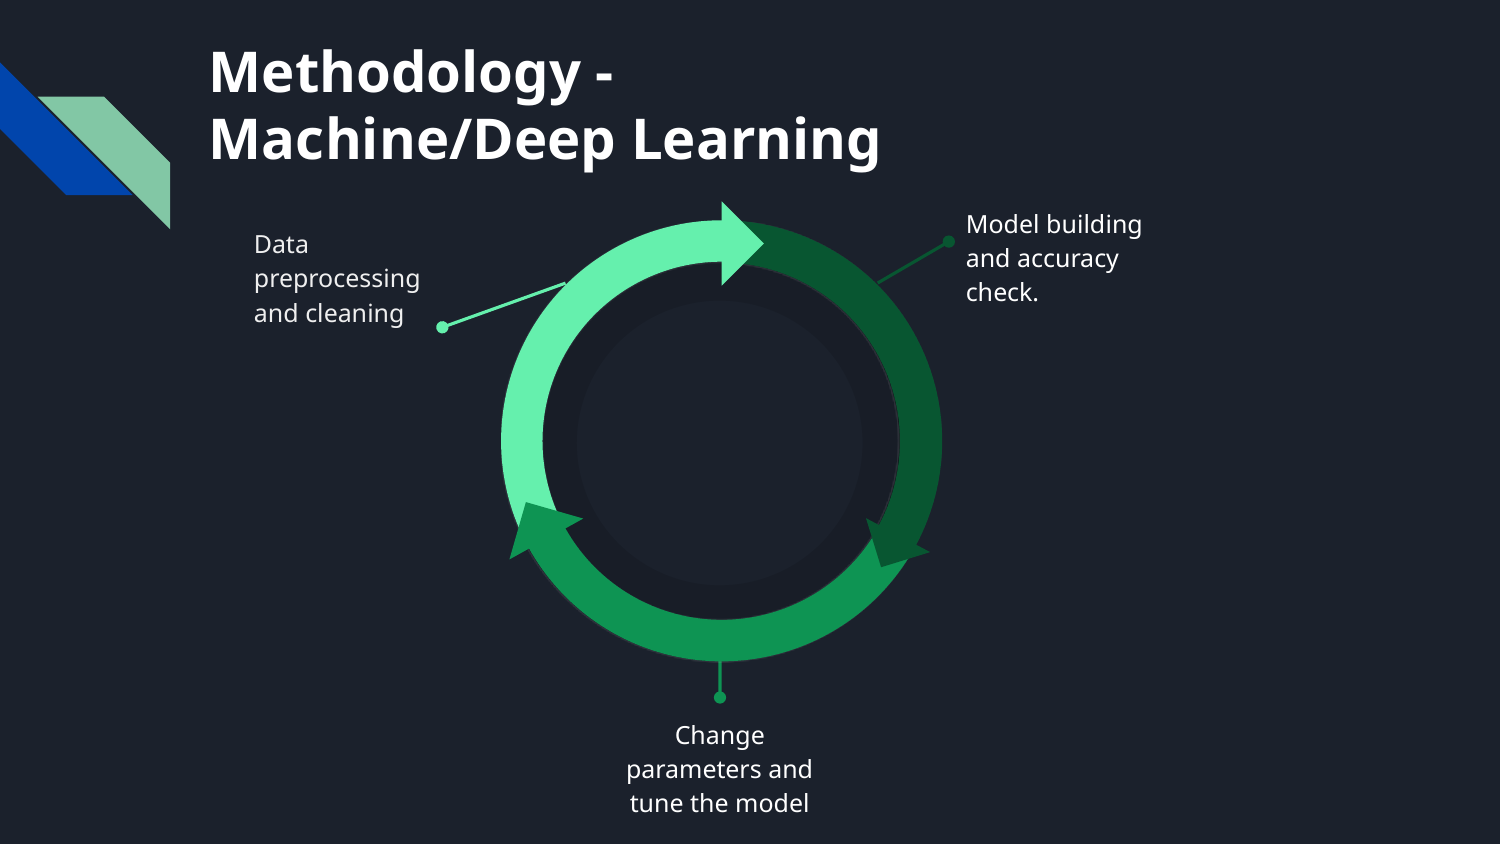

# Methodology - Machine/Deep Learning
Model building and accuracy check.
Data preprocessing and cleaning
Change parameters and tune the model